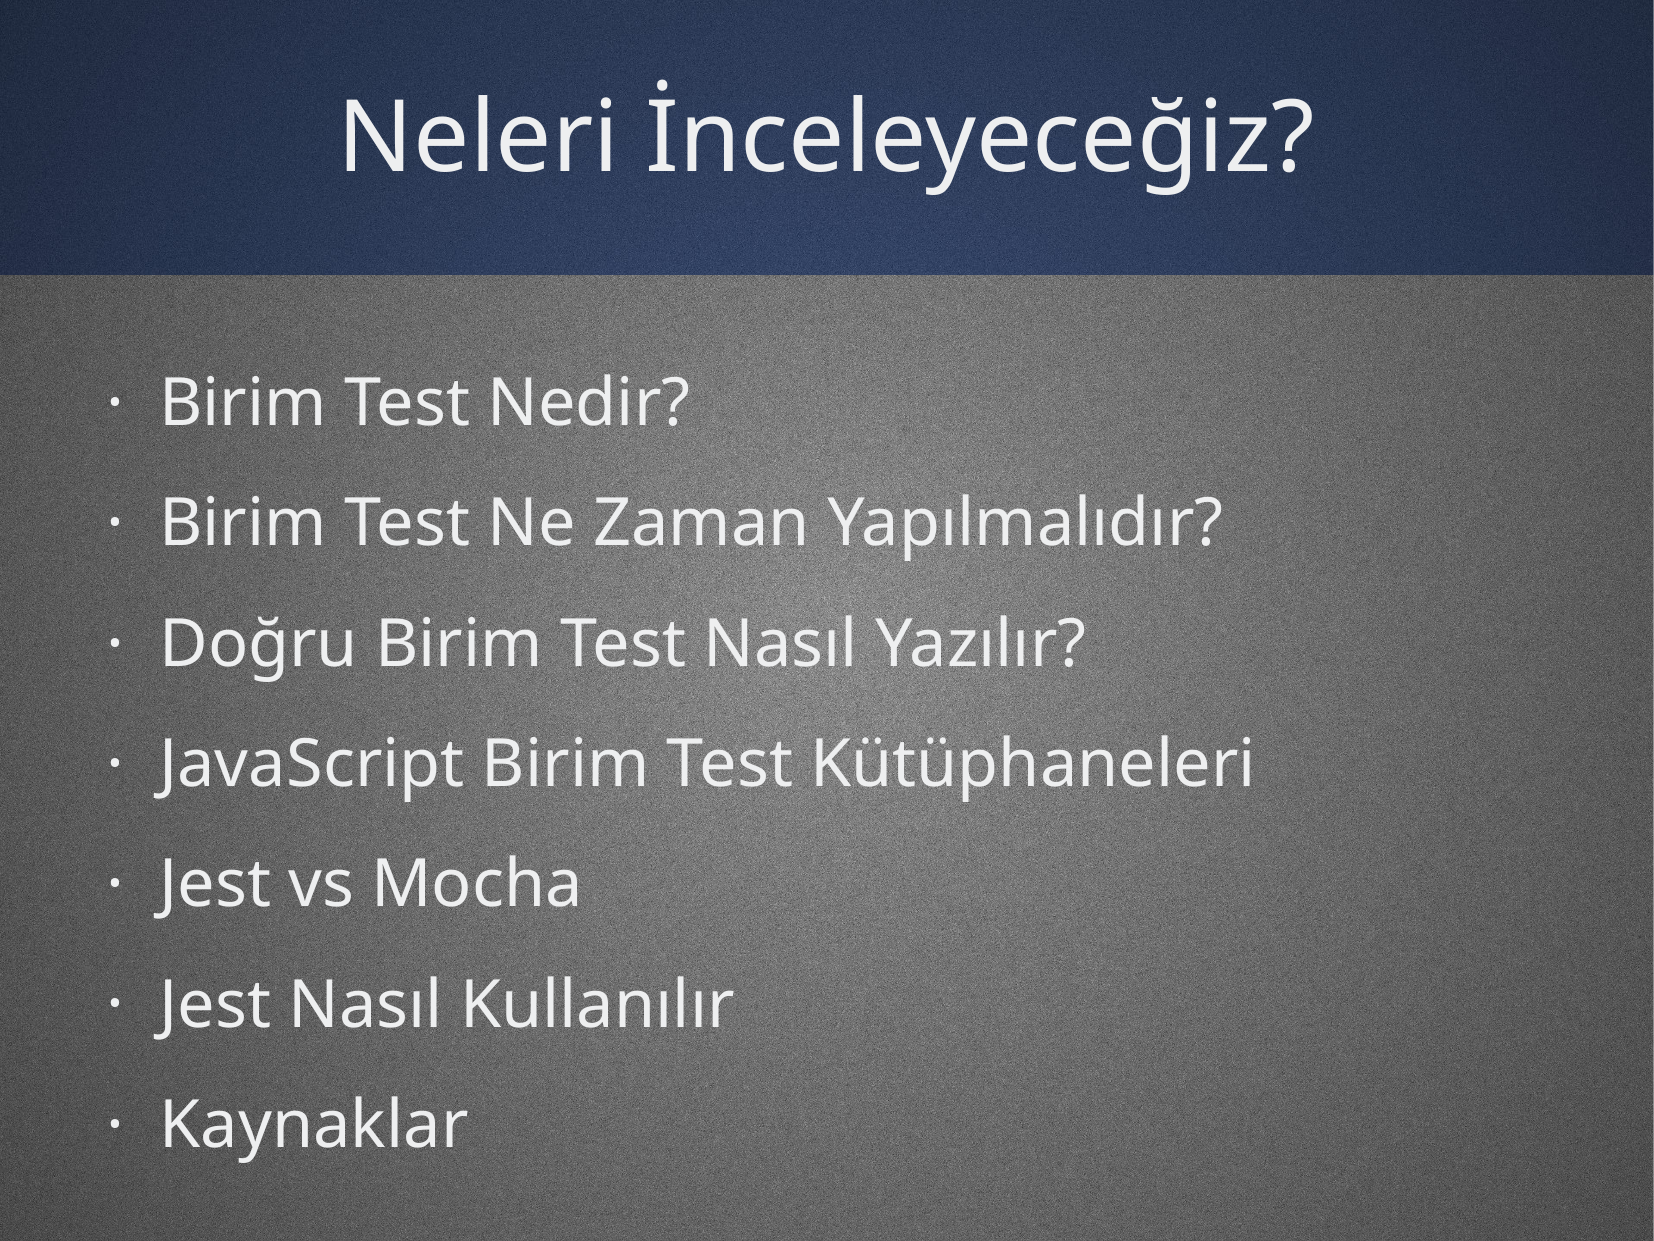

# Neleri İnceleyeceğiz?
Birim Test Nedir?
Birim Test Ne Zaman Yapılmalıdır?
Doğru Birim Test Nasıl Yazılır?
JavaScript Birim Test Kütüphaneleri
Jest vs Mocha
Jest Nasıl Kullanılır
Kaynaklar